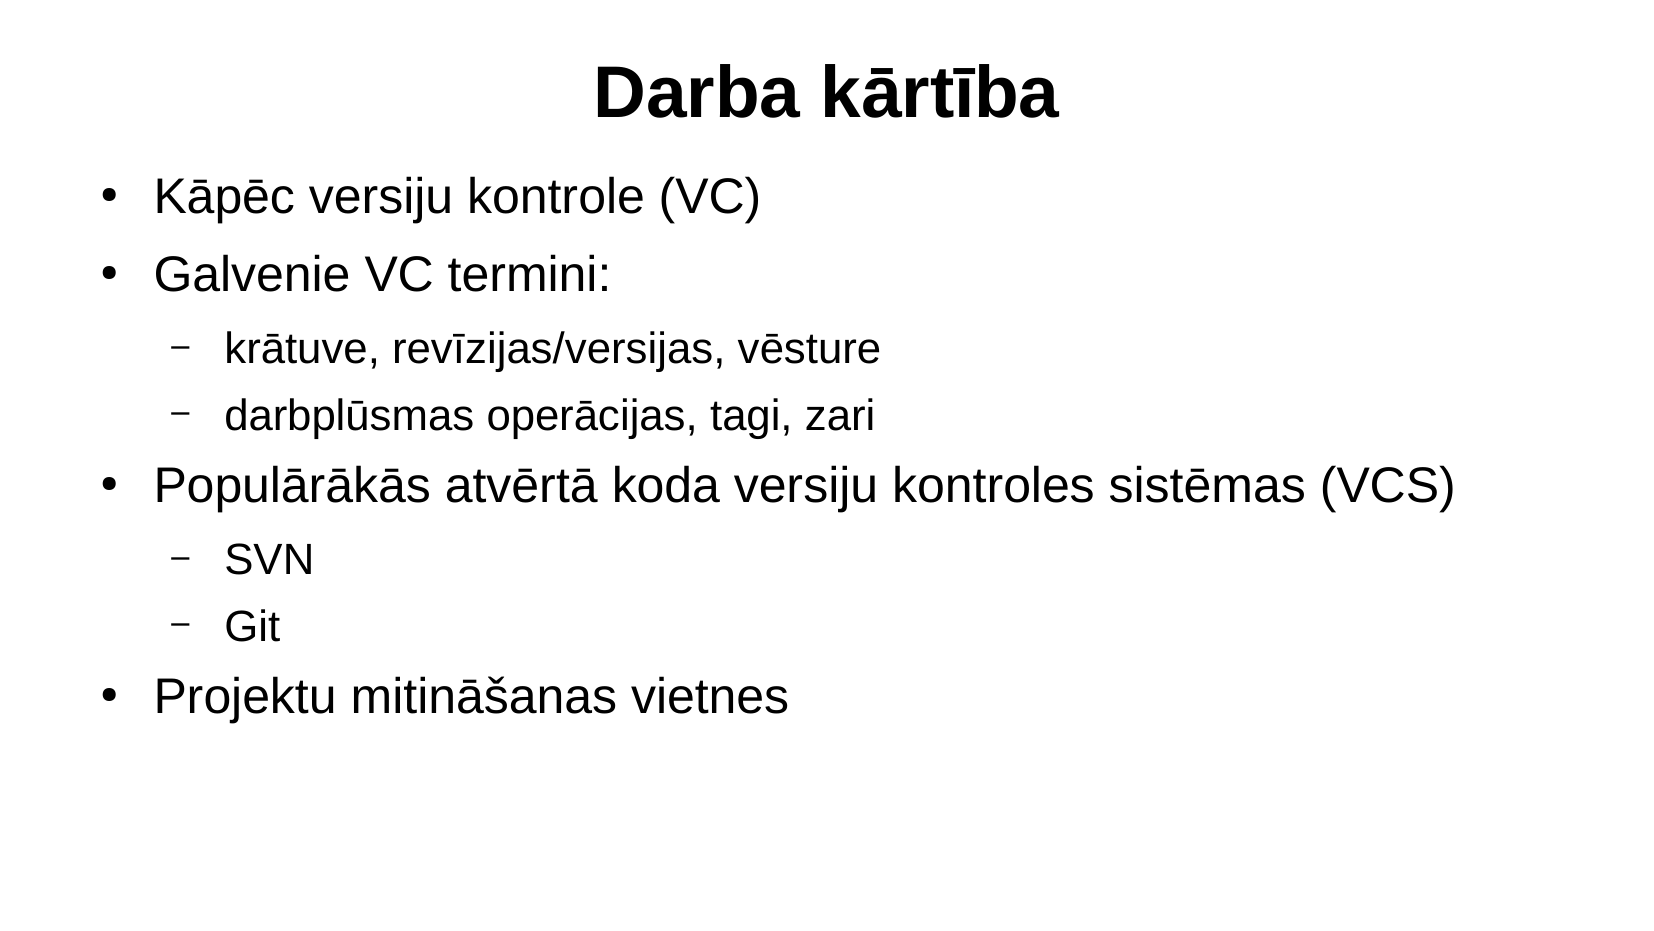

# Darba kārtība
Kāpēc versiju kontrole (VC)
Galvenie VC termini:
krātuve, revīzijas/versijas, vēsture
darbplūsmas operācijas, tagi, zari
Populārākās atvērtā koda versiju kontroles sistēmas (VCS)
SVN
Git
Projektu mitināšanas vietnes